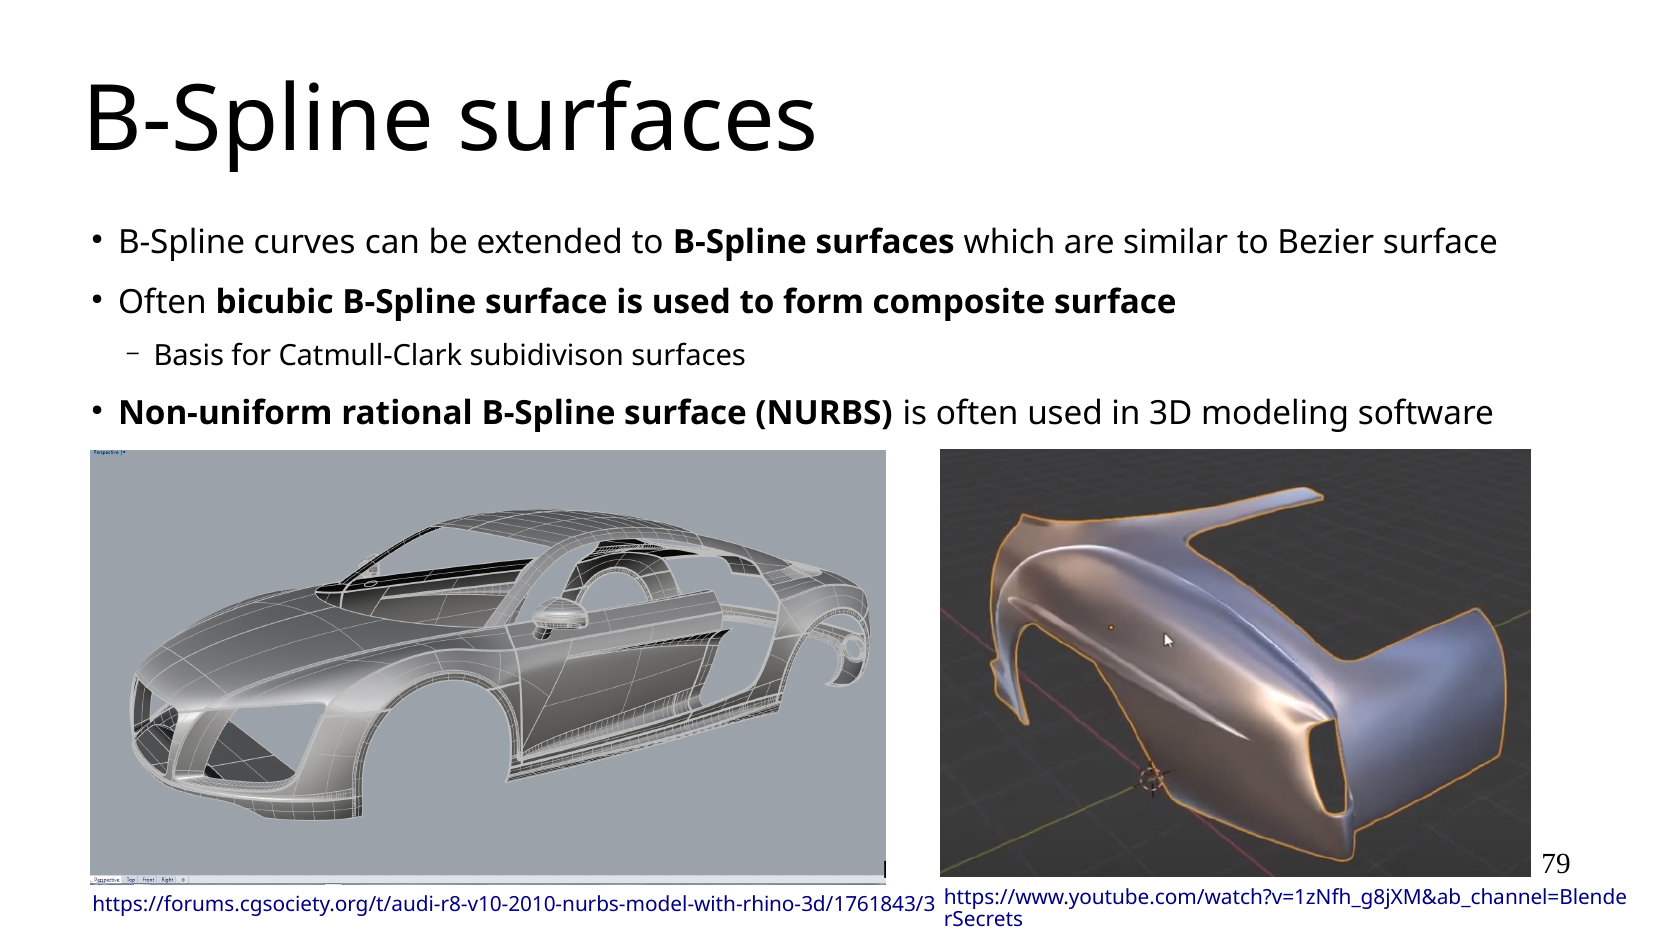

# B-Spline surfaces
B-Spline curves can be extended to B-Spline surfaces which are similar to Bezier surface
Often bicubic B-Spline surface is used to form composite surface
Basis for Catmull-Clark subidivison surfaces
Non-uniform rational B-Spline surface (NURBS) is often used in 3D modeling software
79
https://www.youtube.com/watch?v=1zNfh_g8jXM&ab_channel=BlenderSecrets
https://forums.cgsociety.org/t/audi-r8-v10-2010-nurbs-model-with-rhino-3d/1761843/3